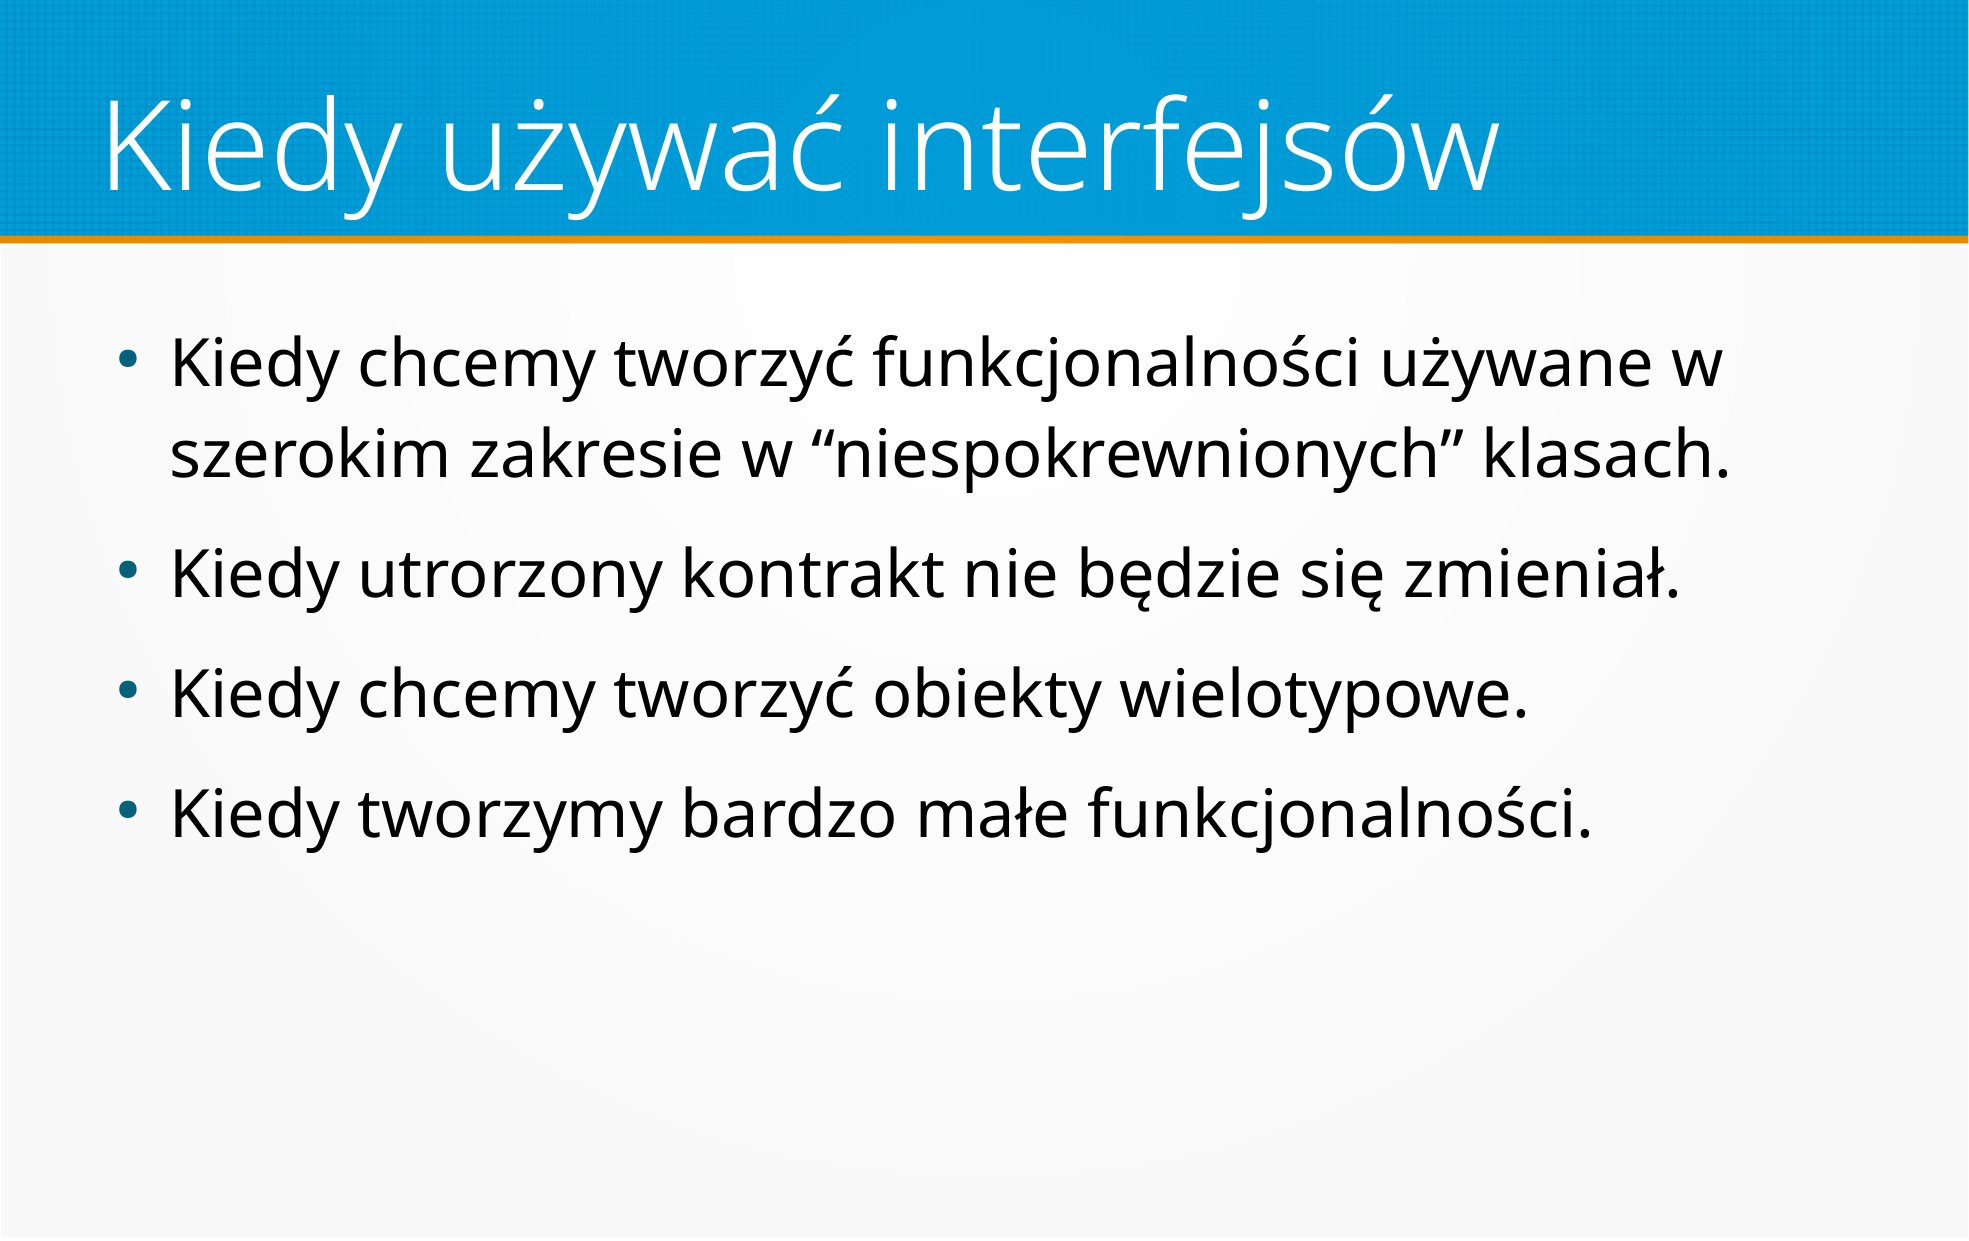

# Kiedy używać interfejsów
Kiedy chcemy tworzyć funkcjonalności używane w szerokim zakresie w “niespokrewnionych” klasach.
Kiedy utrorzony kontrakt nie będzie się zmieniał.
Kiedy chcemy tworzyć obiekty wielotypowe.
Kiedy tworzymy bardzo małe funkcjonalności.